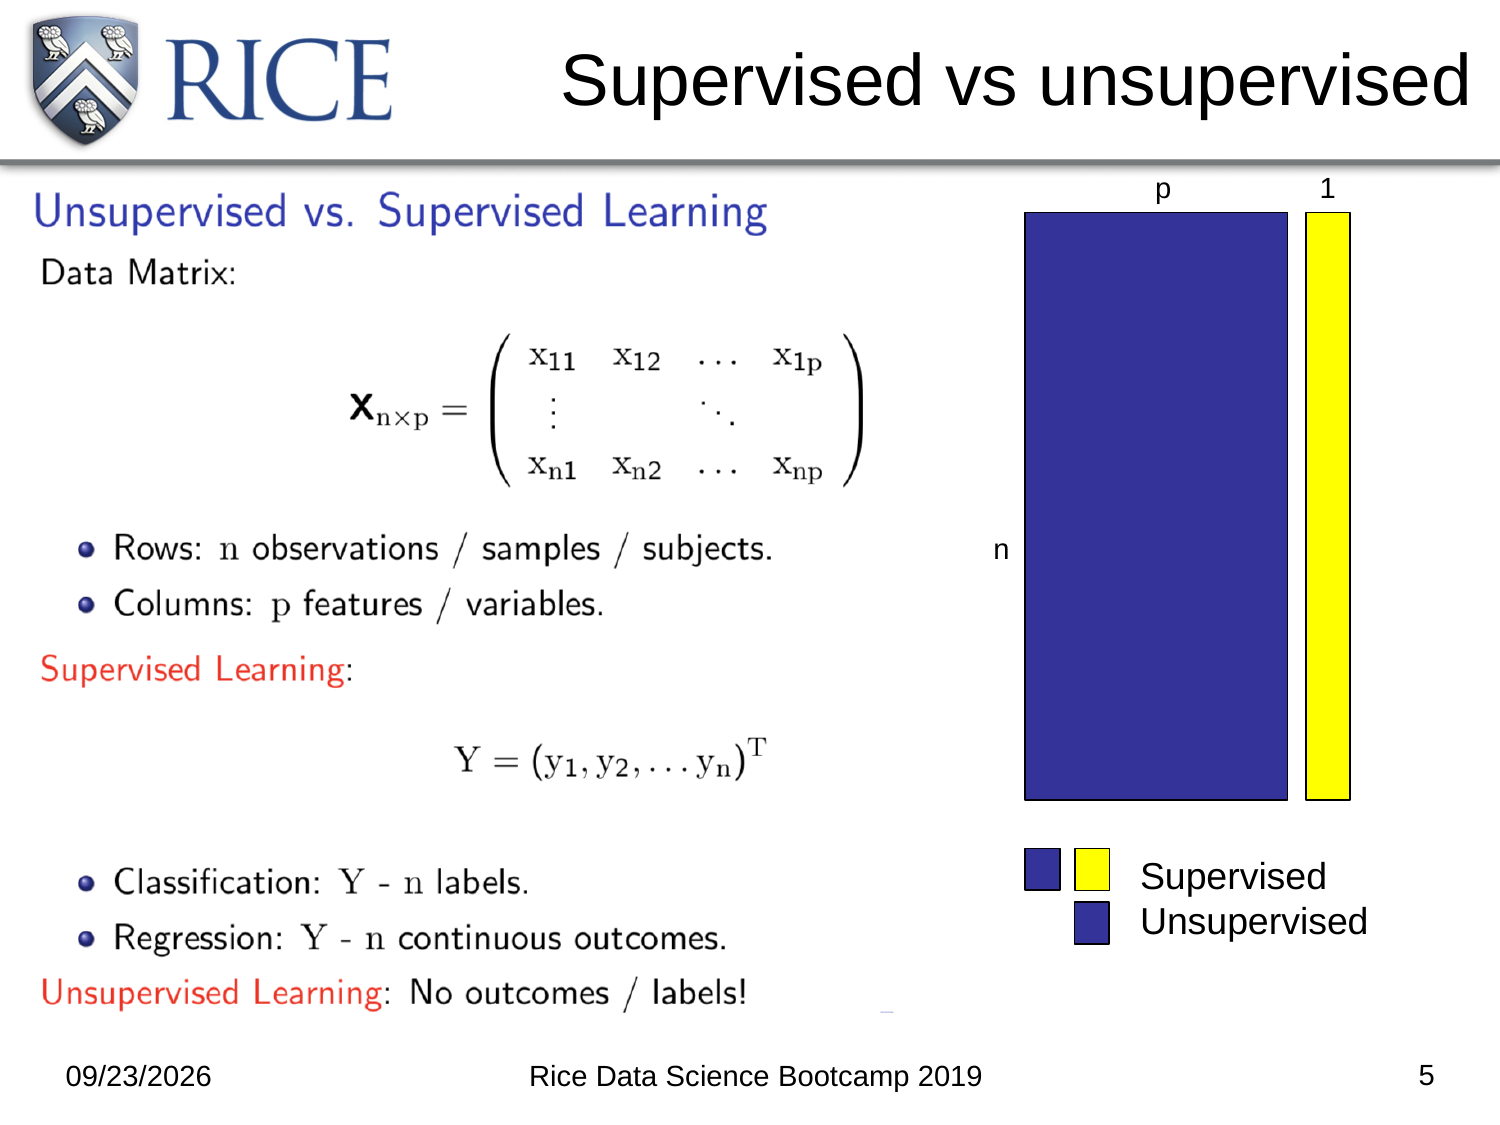

# Supervised vs unsupervised
 p 1
n
Supervised
Unsupervised
Rice Data Science Bootcamp 2019